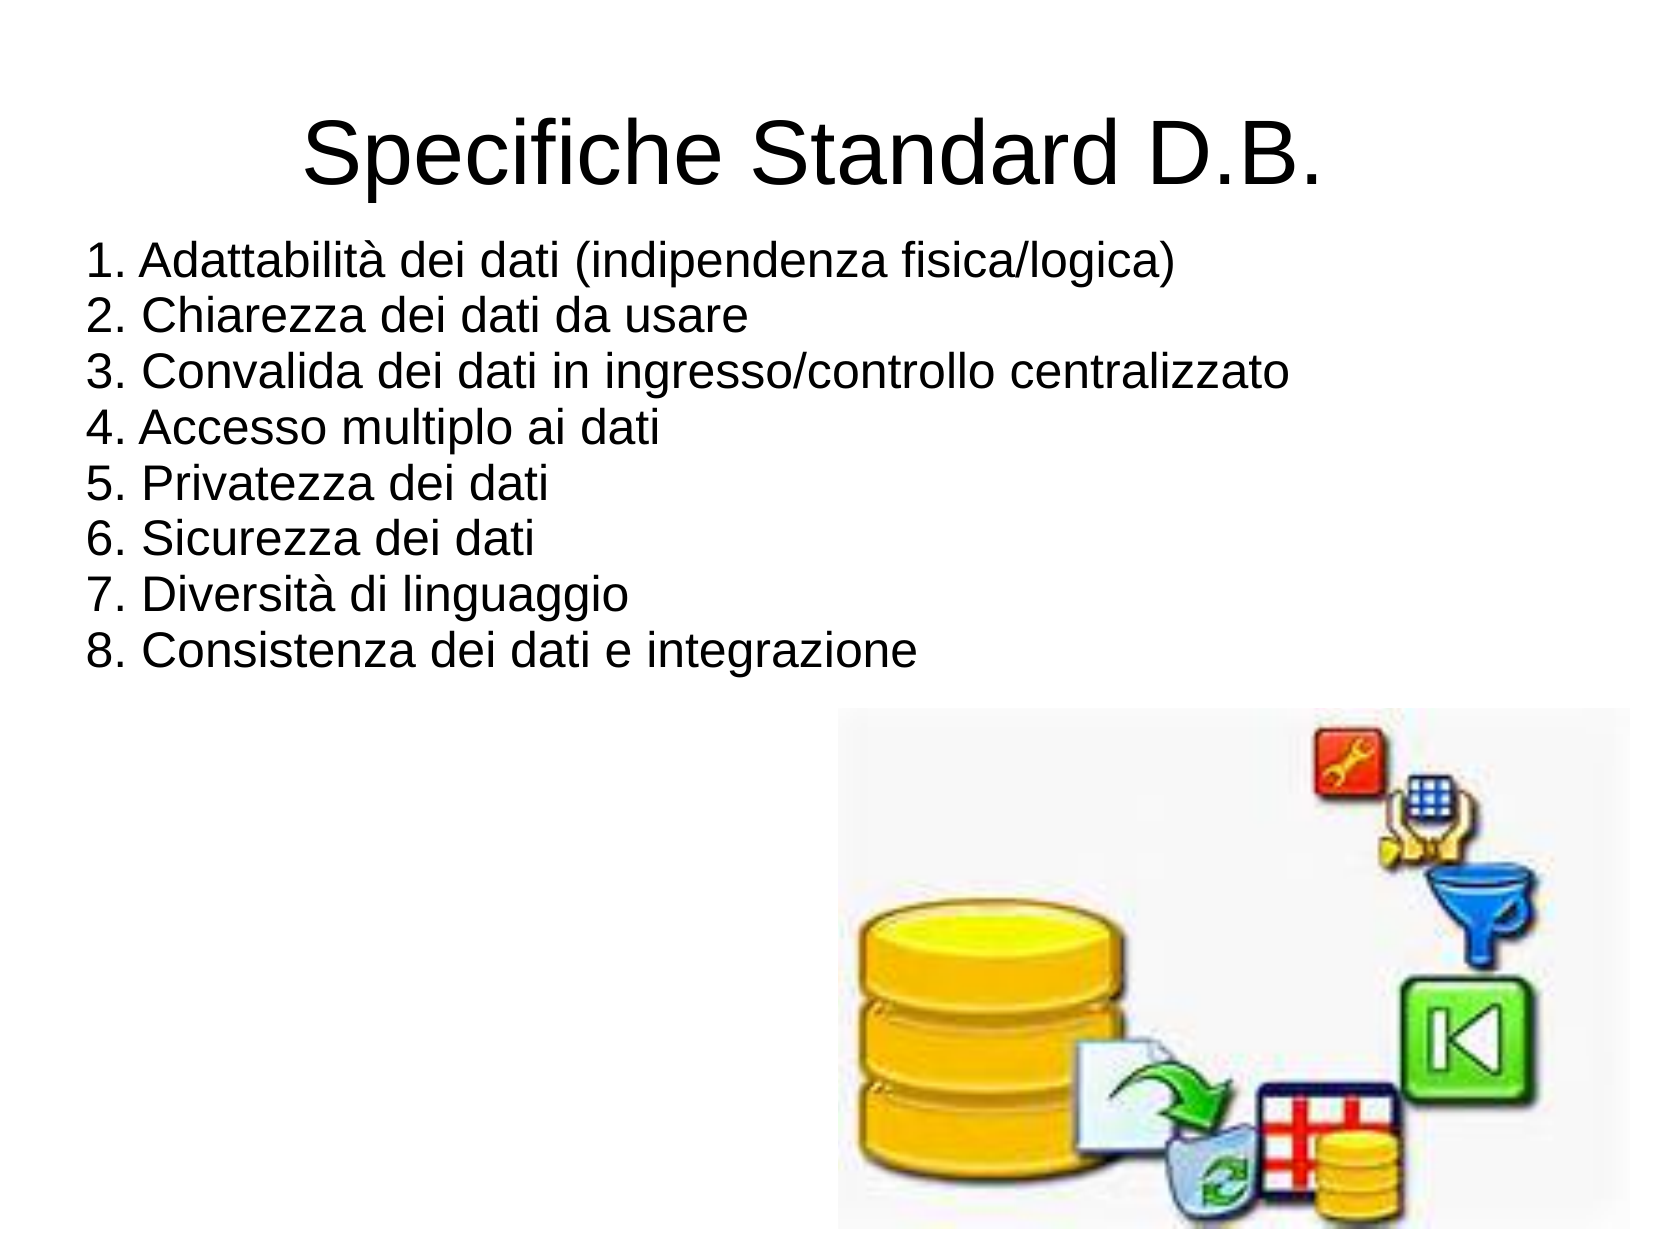

# Specifiche Standard D.B.
1. Adattabilità dei dati (indipendenza fisica/logica)
2. Chiarezza dei dati da usare
3. Convalida dei dati in ingresso/controllo centralizzato
4. Accesso multiplo ai dati
5. Privatezza dei dati
6. Sicurezza dei dati
7. Diversità di linguaggio
8. Consistenza dei dati e integrazione